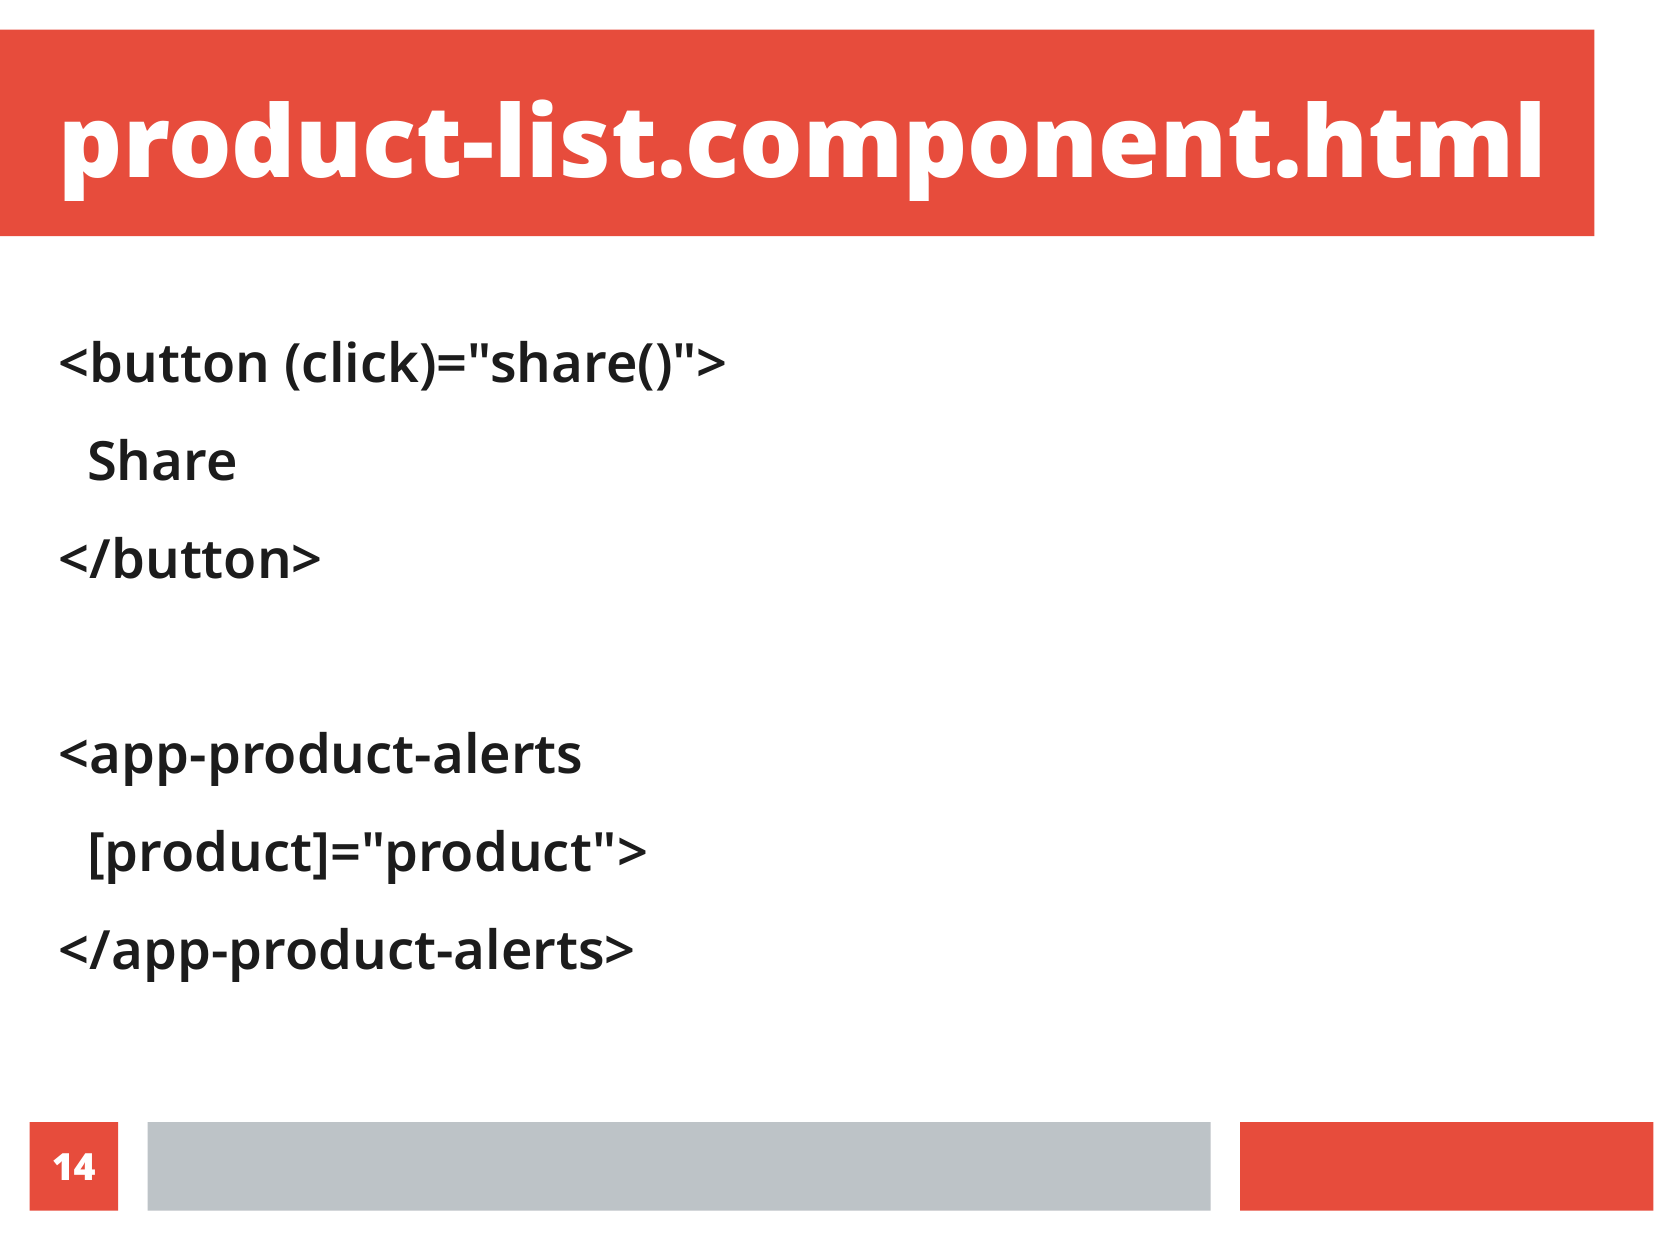

# product-list.component.html
<button (click)="share()">
 Share
</button>
<app-product-alerts
 [product]="product">
</app-product-alerts>
14